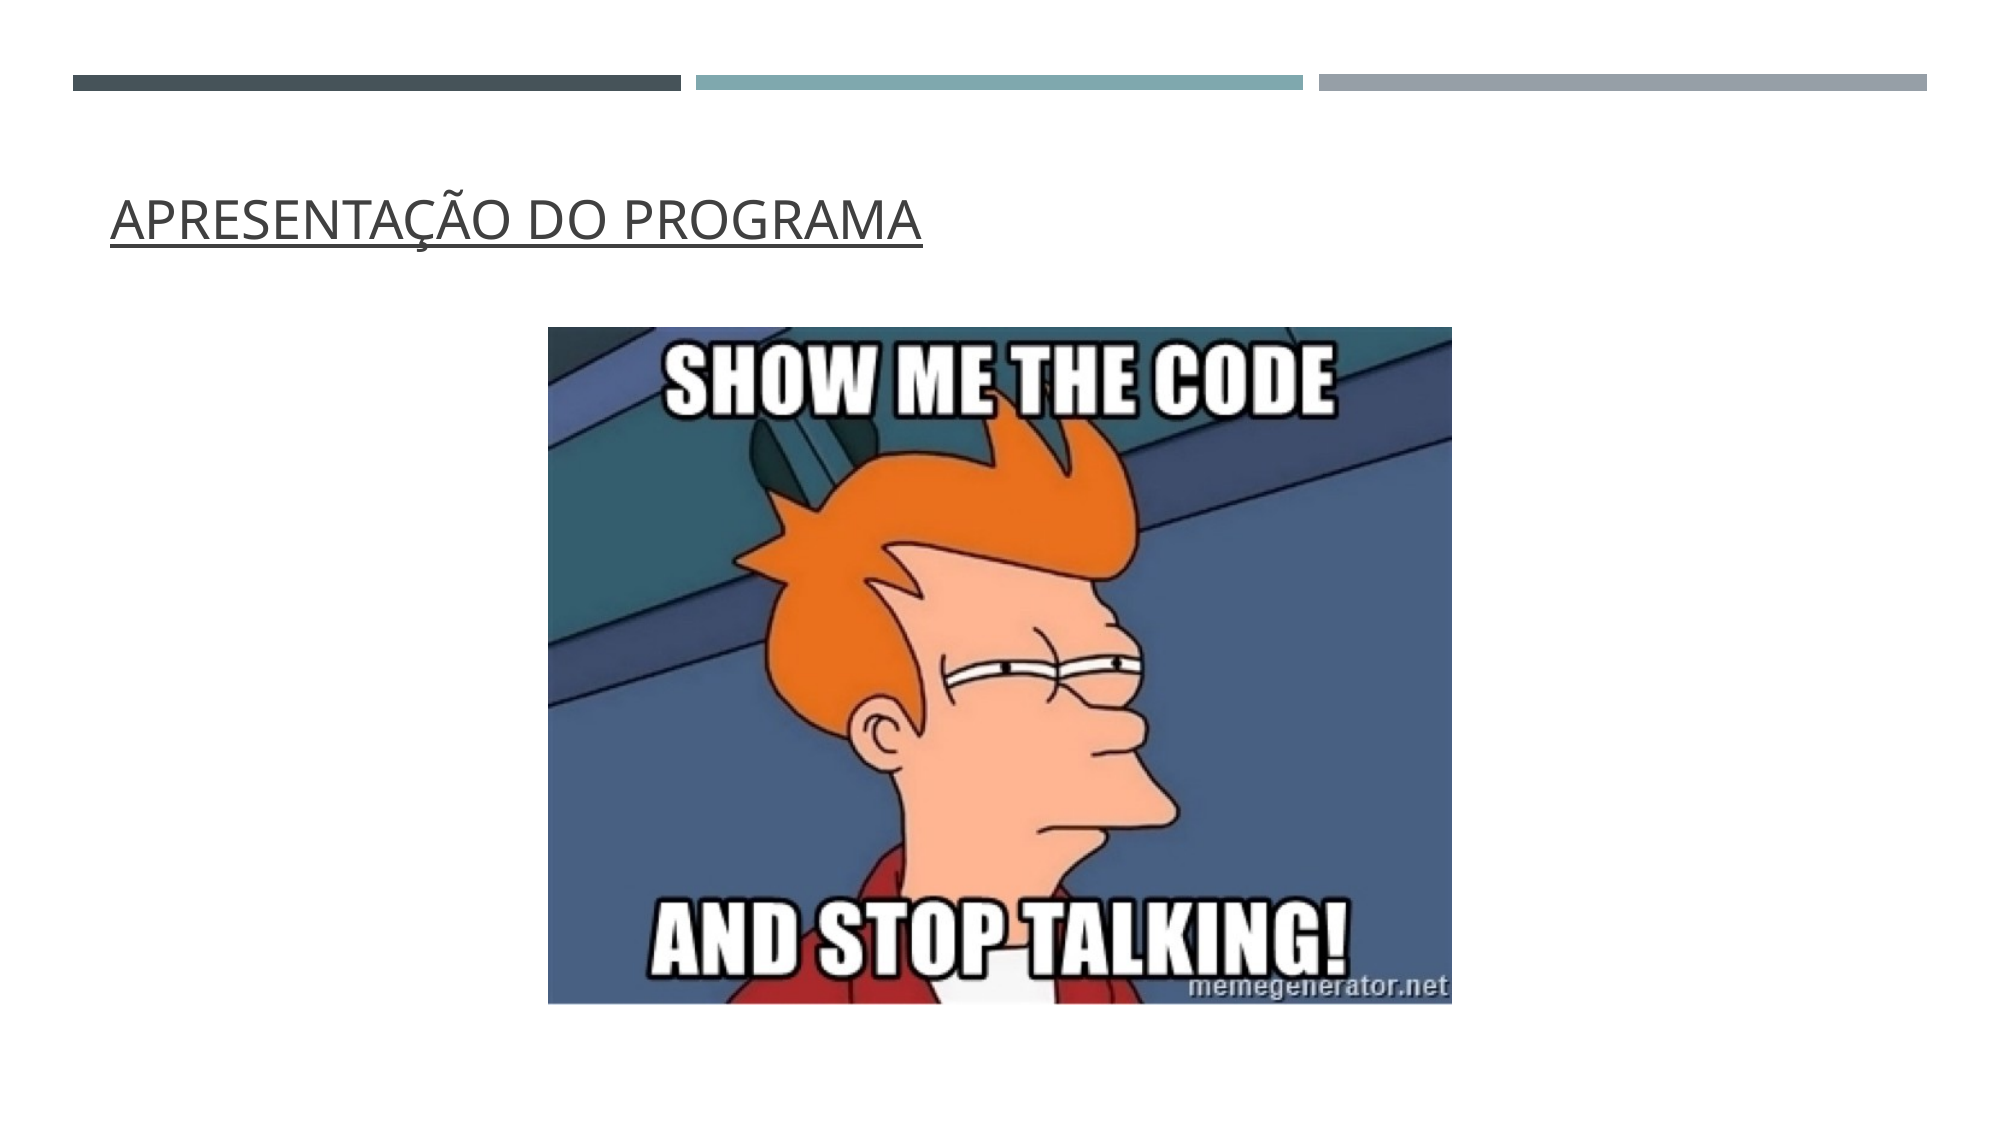

# Apresentação do programa
Lets see it in action